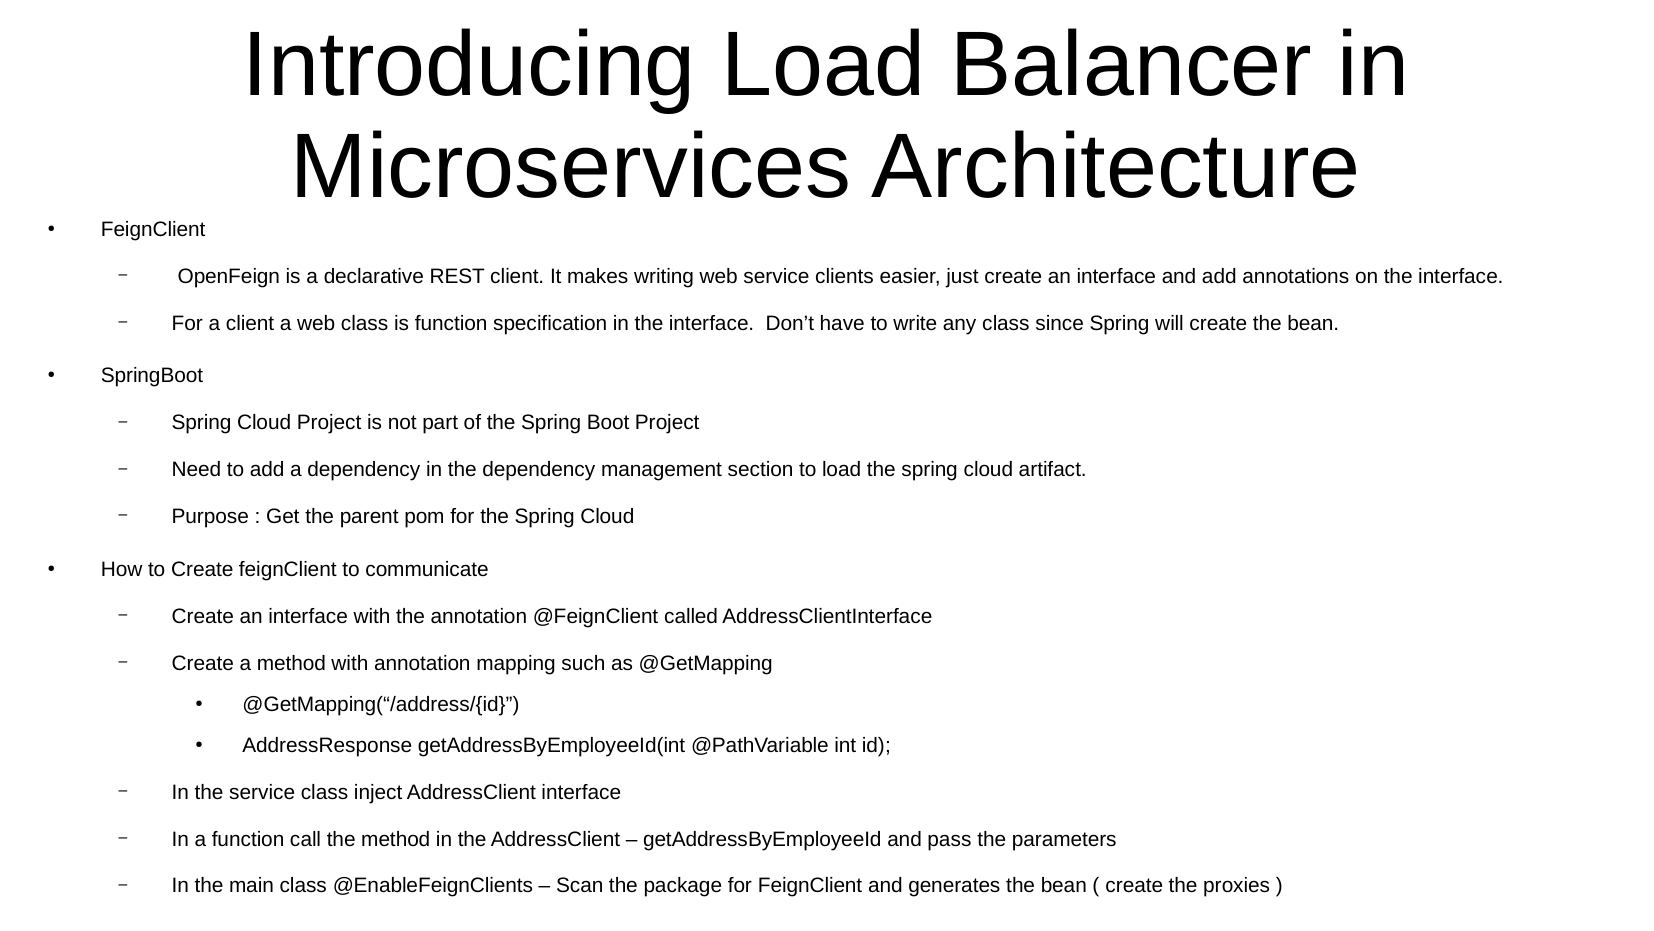

# Introducing Load Balancer in Microservices Architecture
FeignClient
 OpenFeign is a declarative REST client. It makes writing web service clients easier, just create an interface and add annotations on the interface.
For a client a web class is function specification in the interface. Don’t have to write any class since Spring will create the bean.
SpringBoot
Spring Cloud Project is not part of the Spring Boot Project
Need to add a dependency in the dependency management section to load the spring cloud artifact.
Purpose : Get the parent pom for the Spring Cloud
How to Create feignClient to communicate
Create an interface with the annotation @FeignClient called AddressClientInterface
Create a method with annotation mapping such as @GetMapping
@GetMapping(“/address/{id}”)
AddressResponse getAddressByEmployeeId(int @PathVariable int id);
In the service class inject AddressClient interface
In a function call the method in the AddressClient – getAddressByEmployeeId and pass the parameters
In the main class @EnableFeignClients – Scan the package for FeignClient and generates the bean ( create the proxies )